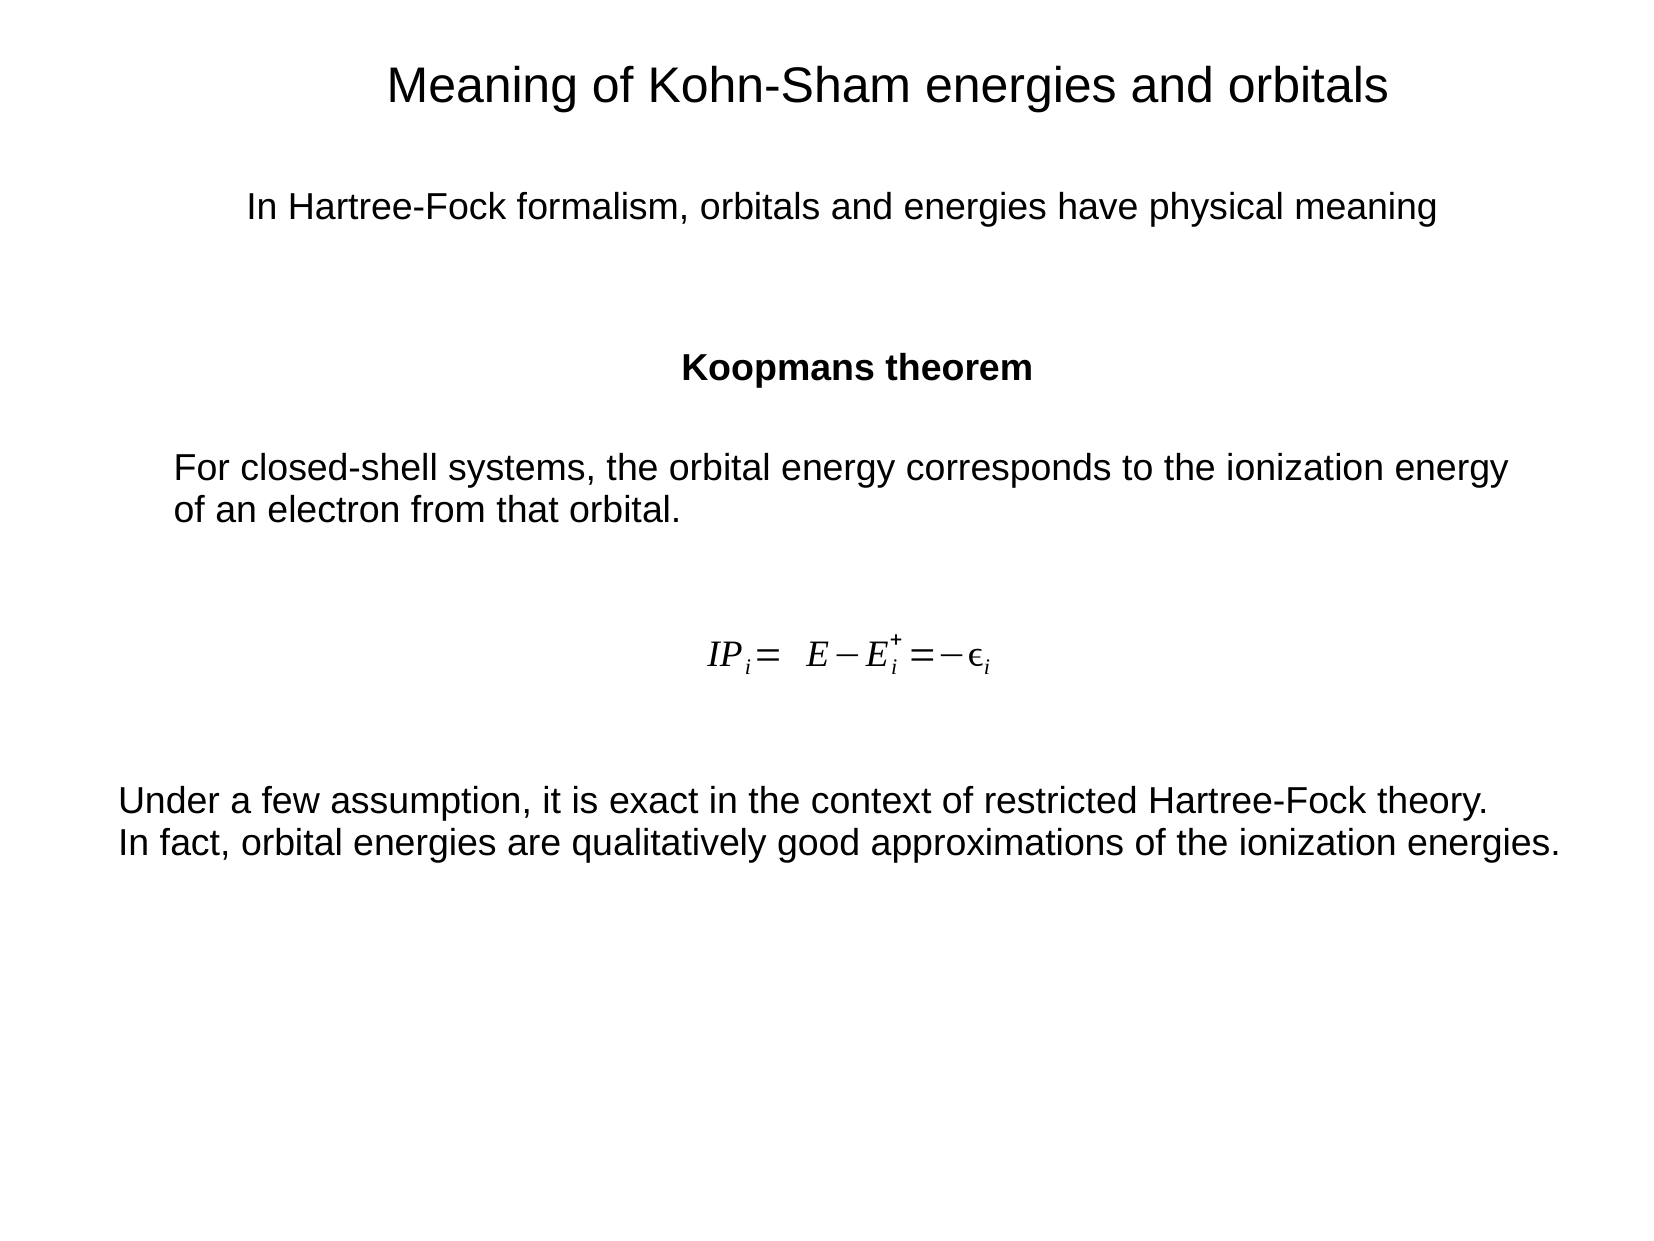

Meaning of Kohn-Sham energies and orbitals
In Hartree-Fock formalism, orbitals and energies have physical meaning
Koopmans theorem
For closed-shell systems, the orbital energy corresponds to the ionization energy
of an electron from that orbital.
Under a few assumption, it is exact in the context of restricted Hartree-Fock theory.
In fact, orbital energies are qualitatively good approximations of the ionization energies.